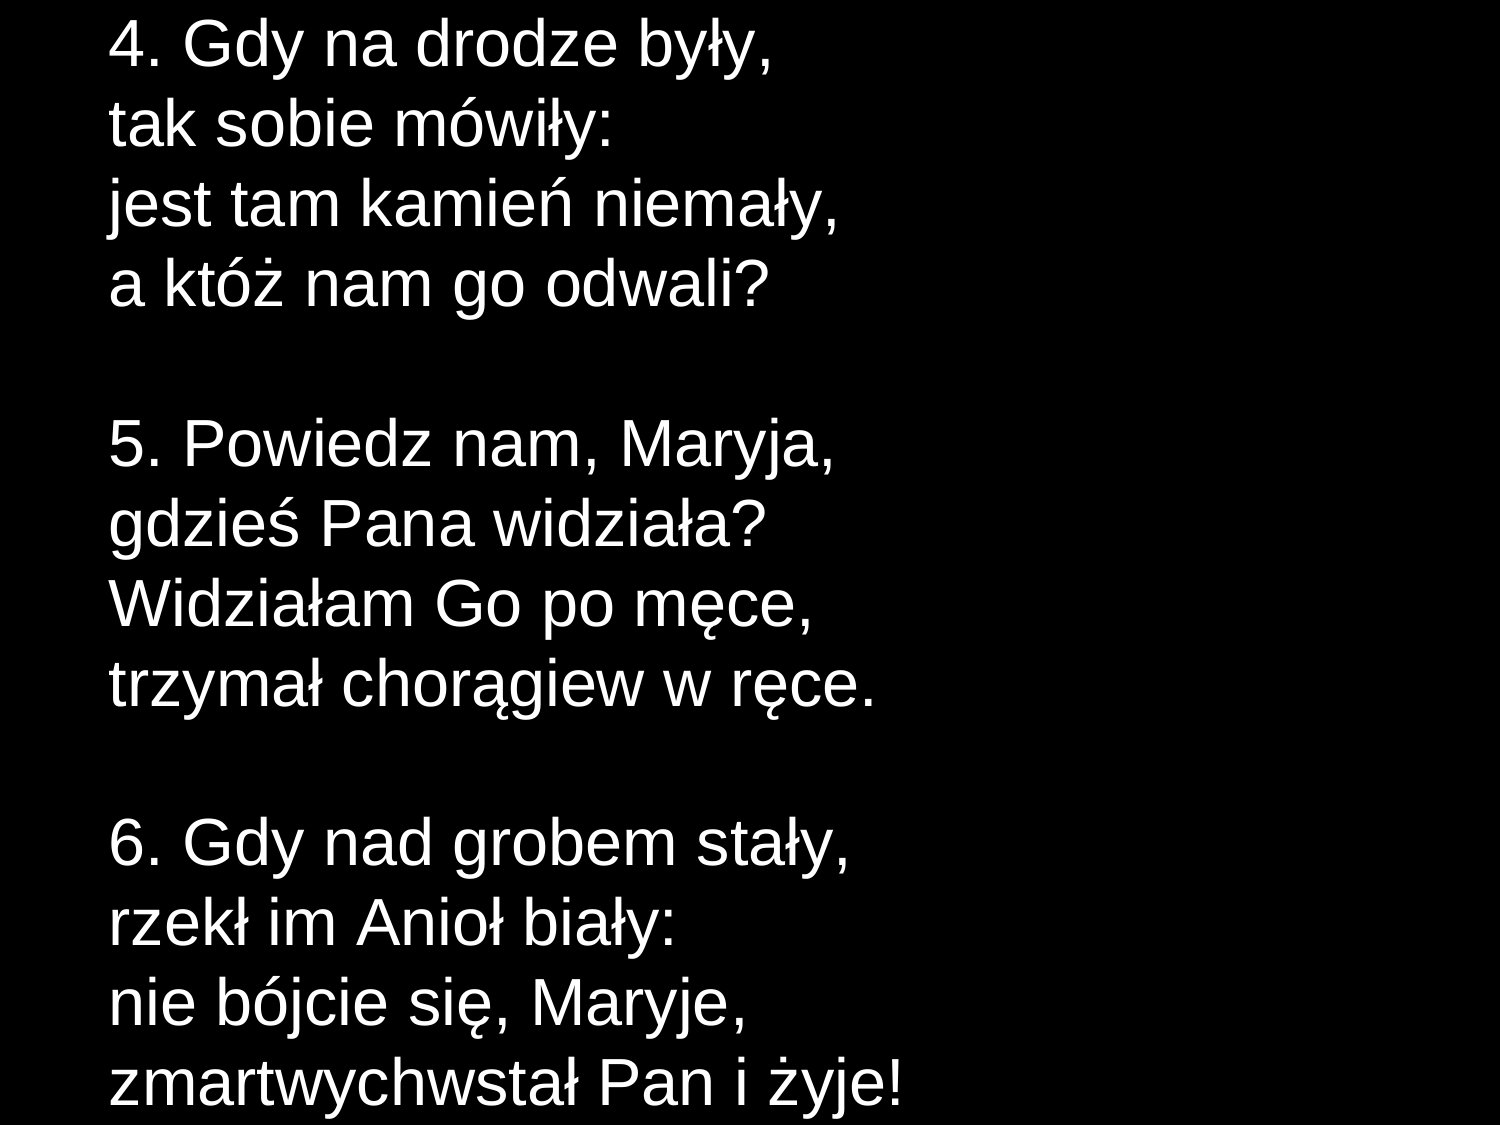

4. Gdy na drodze były,
tak sobie mówiły:
jest tam kamień niemały,
a któż nam go odwali?
5. Powiedz nam, Maryja,
gdzieś Pana widziała?
Widziałam Go po męce,
trzymał chorągiew w ręce.
6. Gdy nad grobem stały,
rzekł im Anioł biały:
nie bójcie się, Maryje,
zmartwychwstał Pan i żyje!